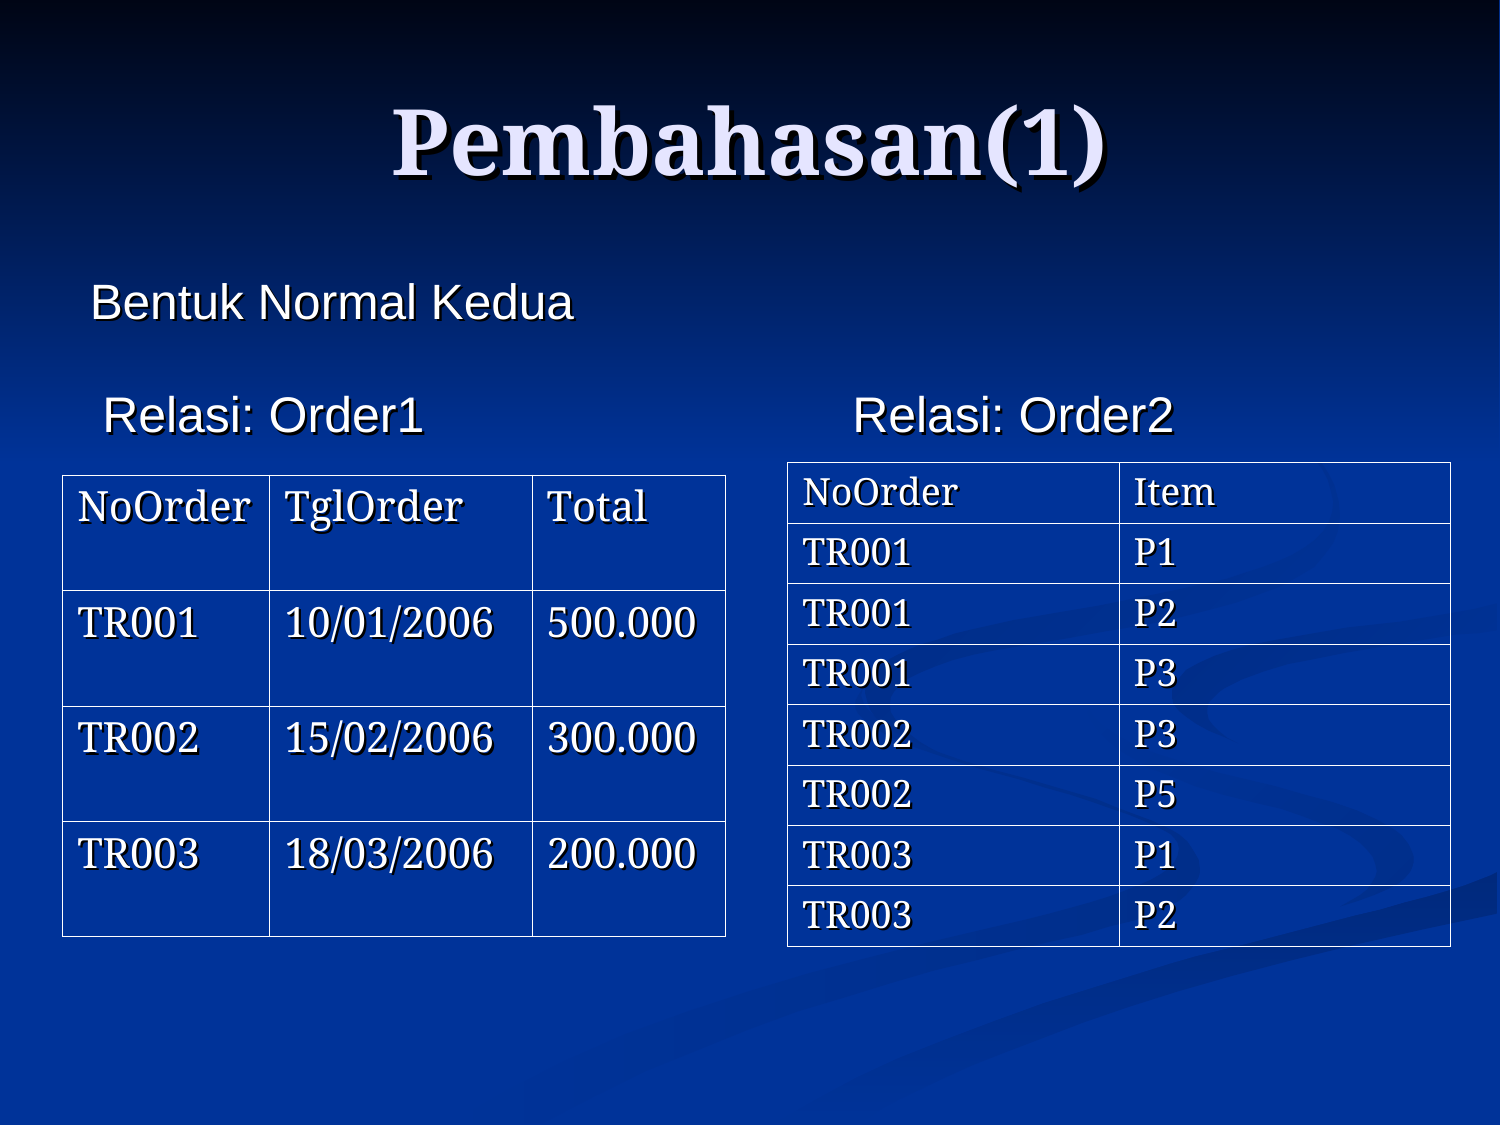

# Pembahasan(1)
Bentuk Normal Kedua
Relasi: Order1
Relasi: Order2
| NoOrder | Item |
| --- | --- |
| TR001 | P1 |
| TR001 | P2 |
| TR001 | P3 |
| TR002 | P3 |
| TR002 | P5 |
| TR003 | P1 |
| TR003 | P2 |
| NoOrder | TglOrder | Total |
| --- | --- | --- |
| TR001 | 10/01/2006 | 500.000 |
| TR002 | 15/02/2006 | 300.000 |
| TR003 | 18/03/2006 | 200.000 |